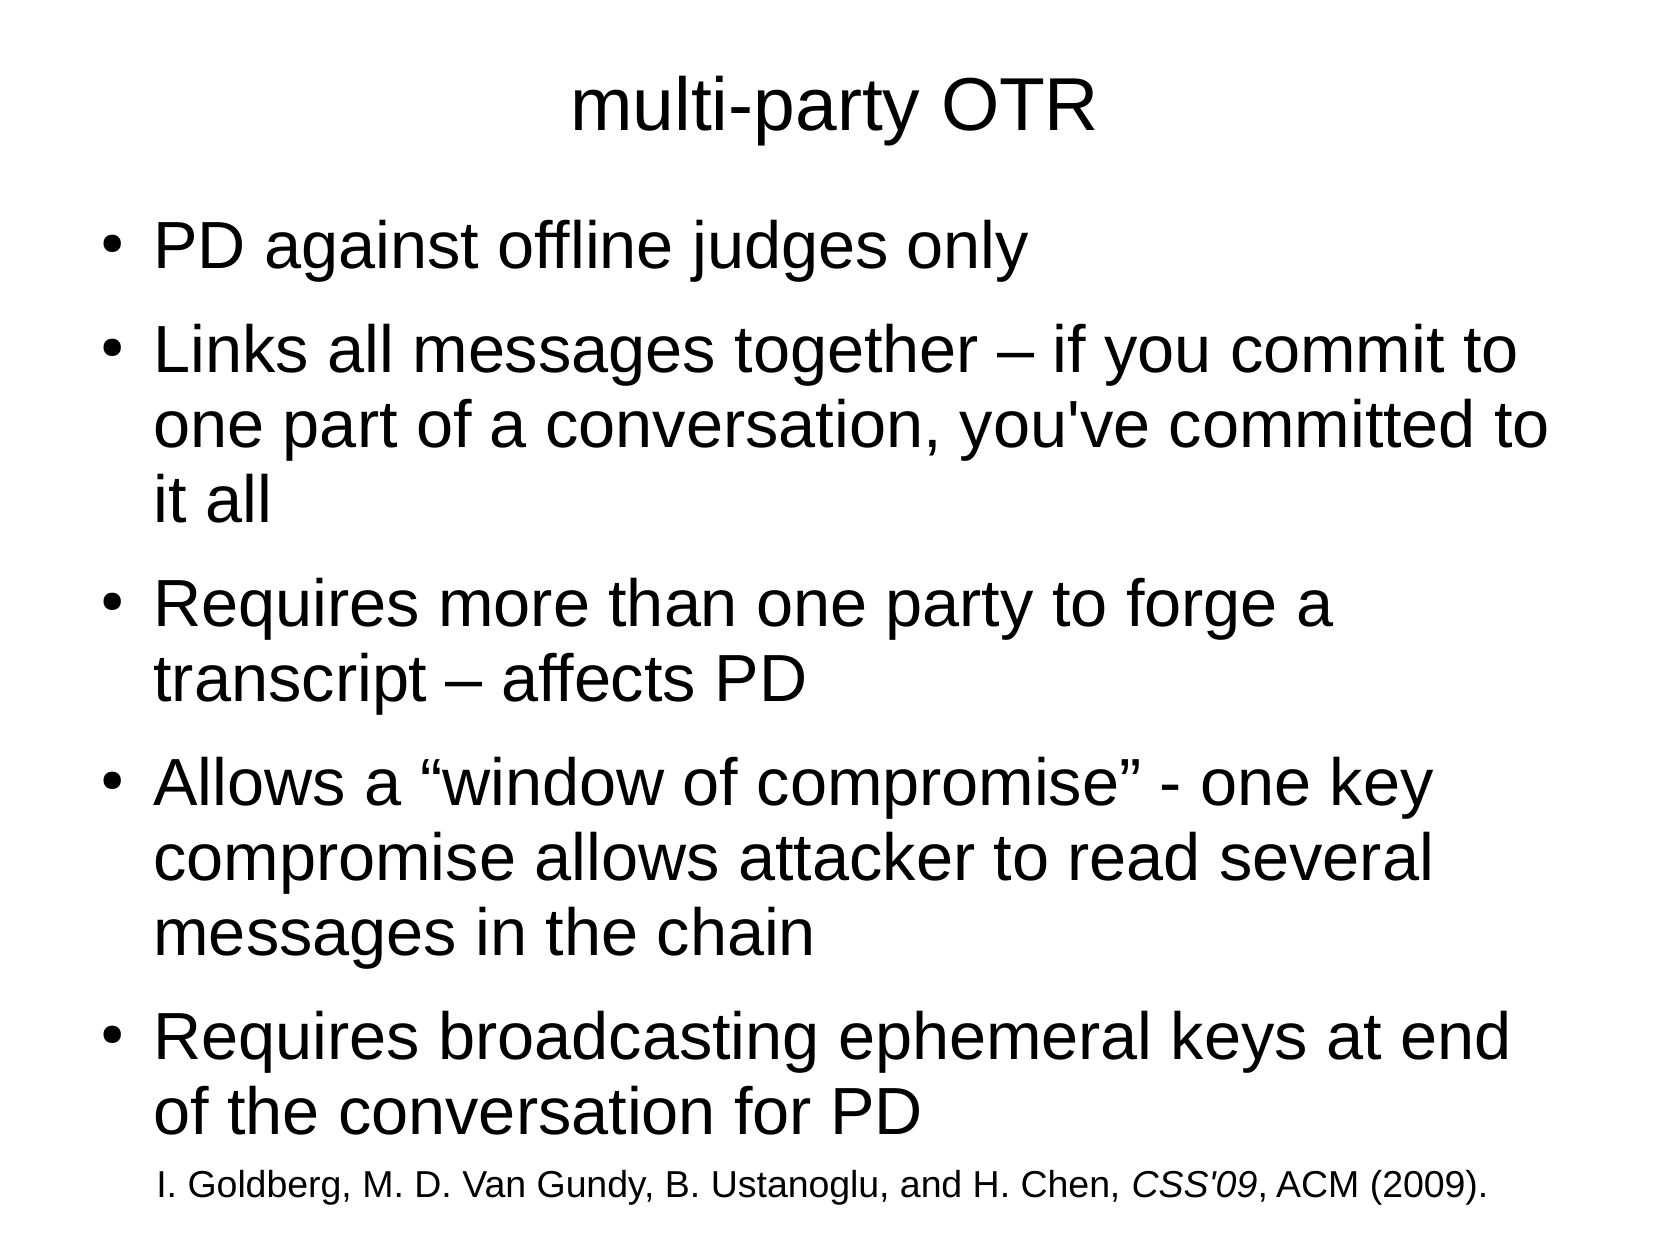

# multi-party OTR
PD against offline judges only
Links all messages together – if you commit to one part of a conversation, you've committed to it all
Requires more than one party to forge a transcript – affects PD
Allows a “window of compromise” - one key compromise allows attacker to read several messages in the chain
Requires broadcasting ephemeral keys at end of the conversation for PD
I. Goldberg, M. D. Van Gundy, B. Ustanoglu, and H. Chen, CSS'09, ACM (2009).